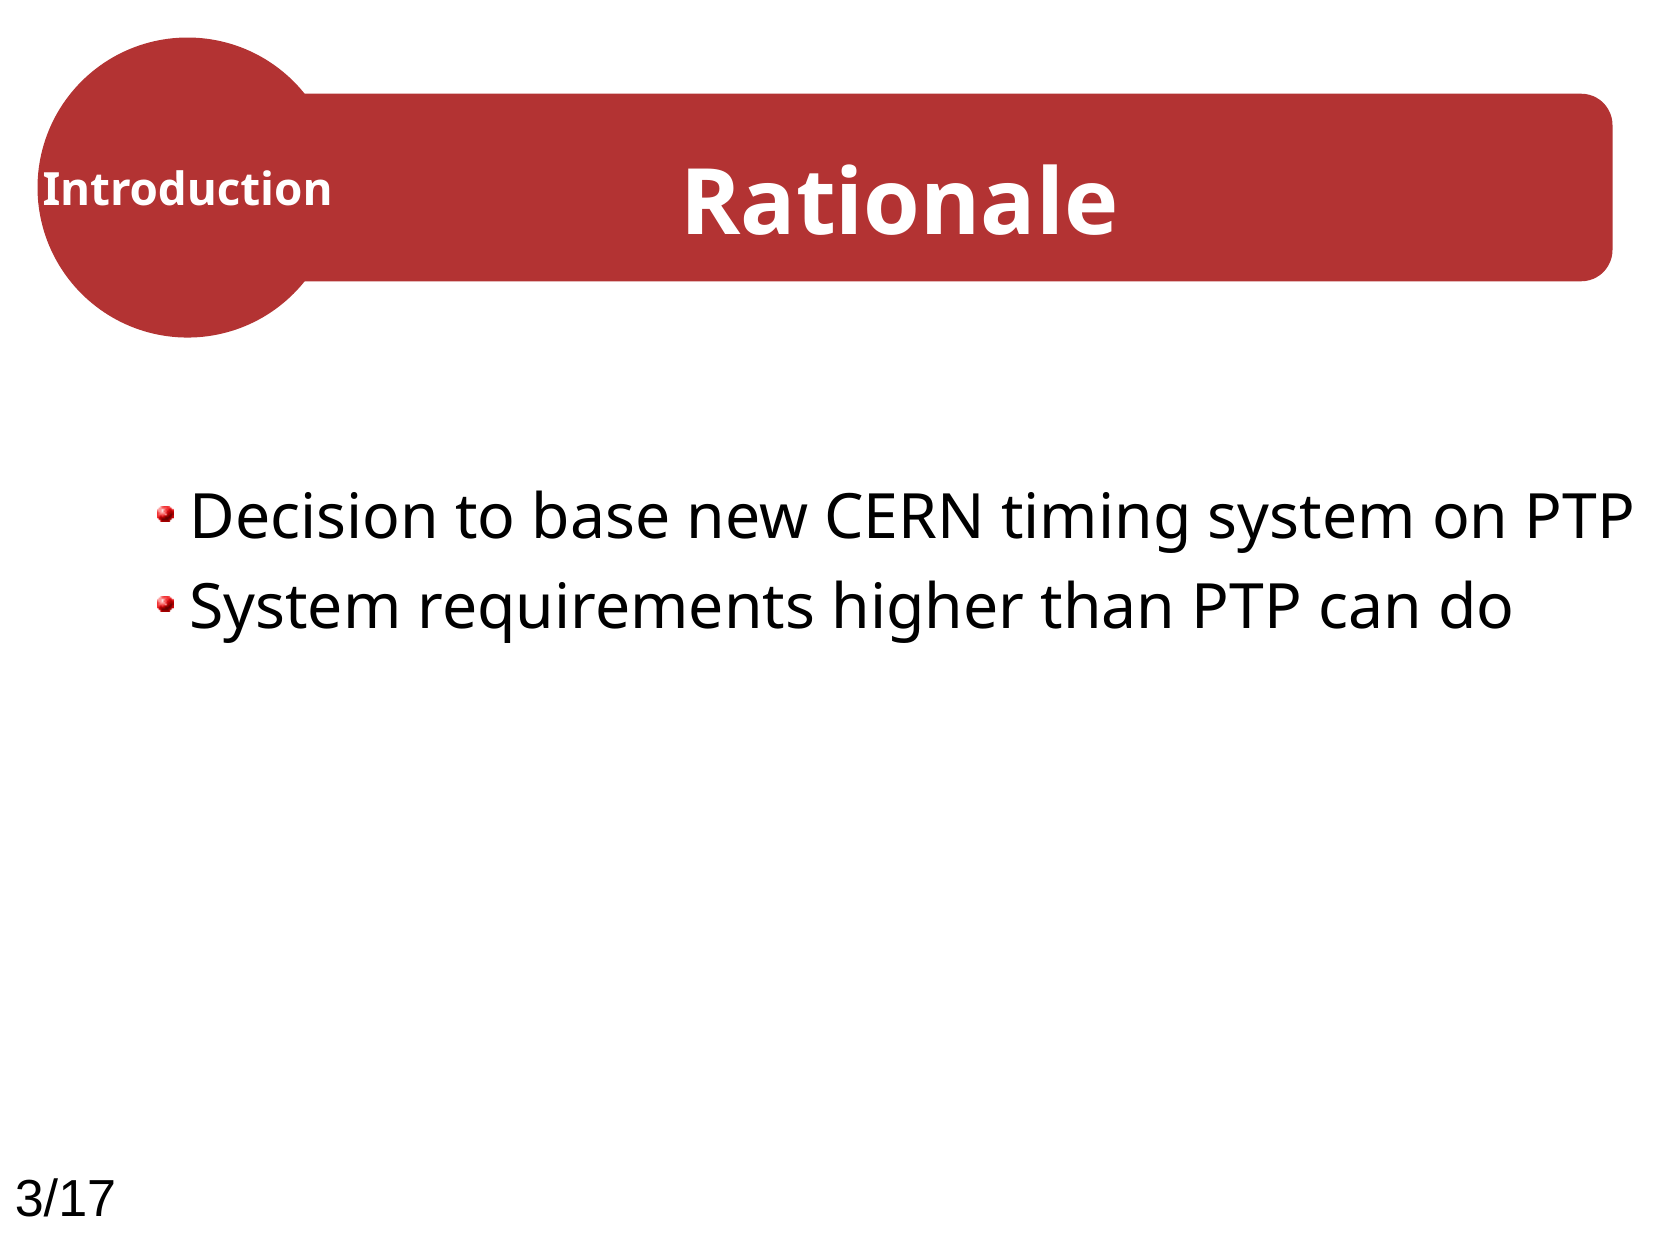

Introduction
Rationale
 Decision to base new CERN timing system on PTP
 System requirements higher than PTP can do
3/17